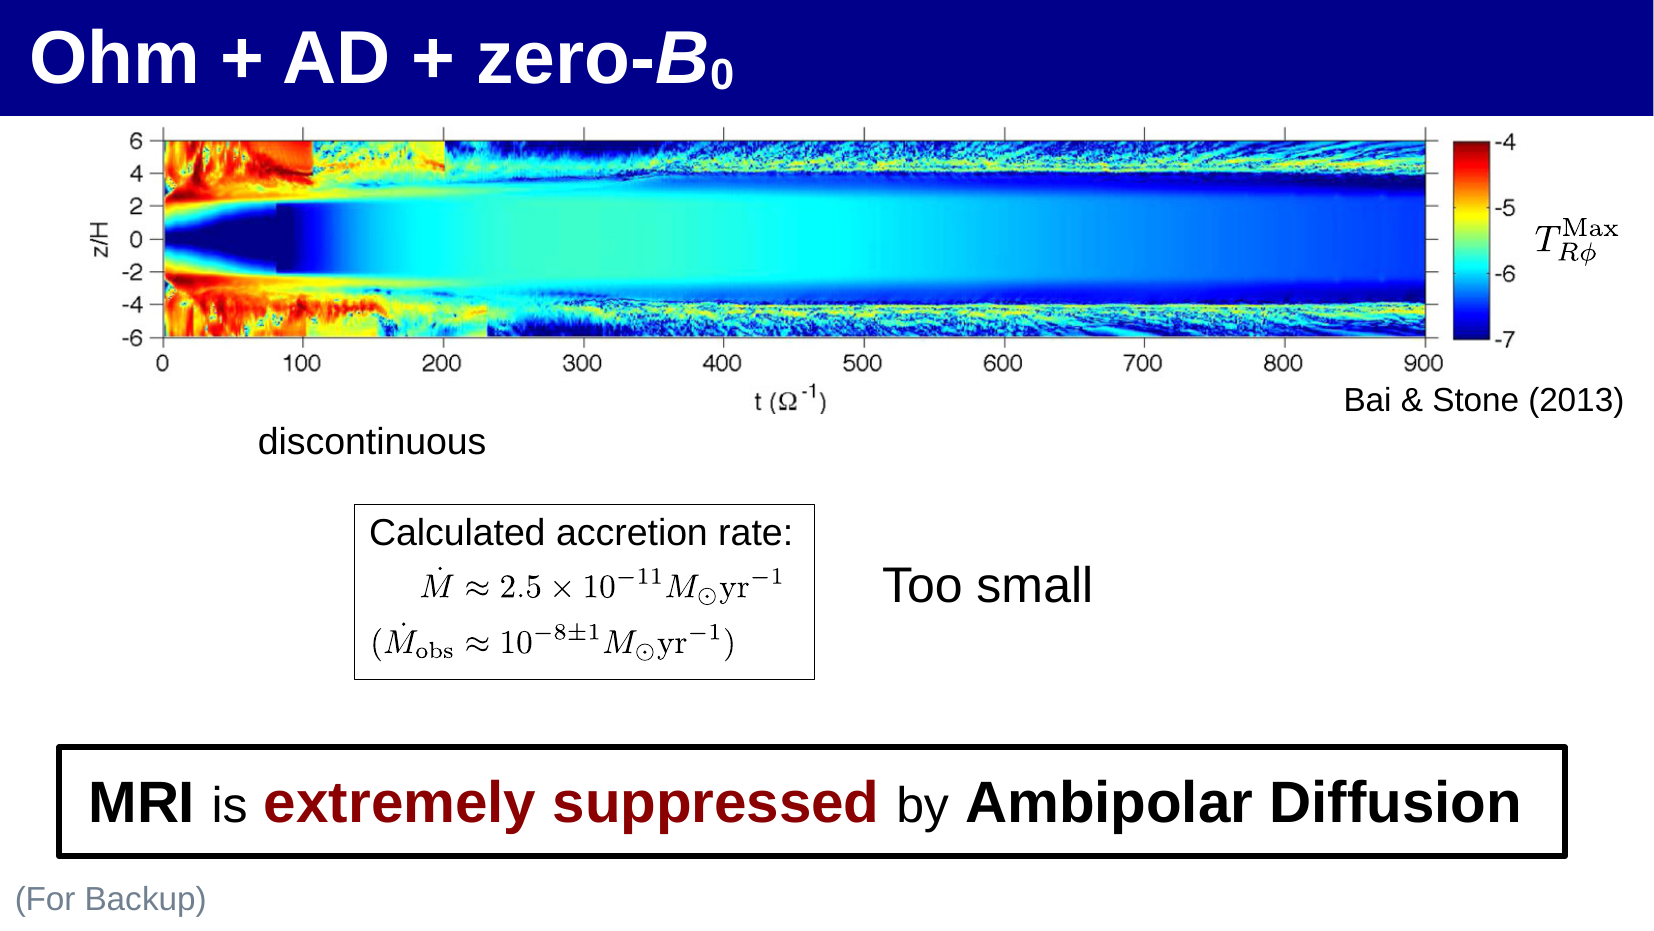

Ohm + AD + zero-B0
Bai & Stone (2013)
discontinuous
Calculated accretion rate:
Too small
MRI is extremely suppressed by Ambipolar Diffusion